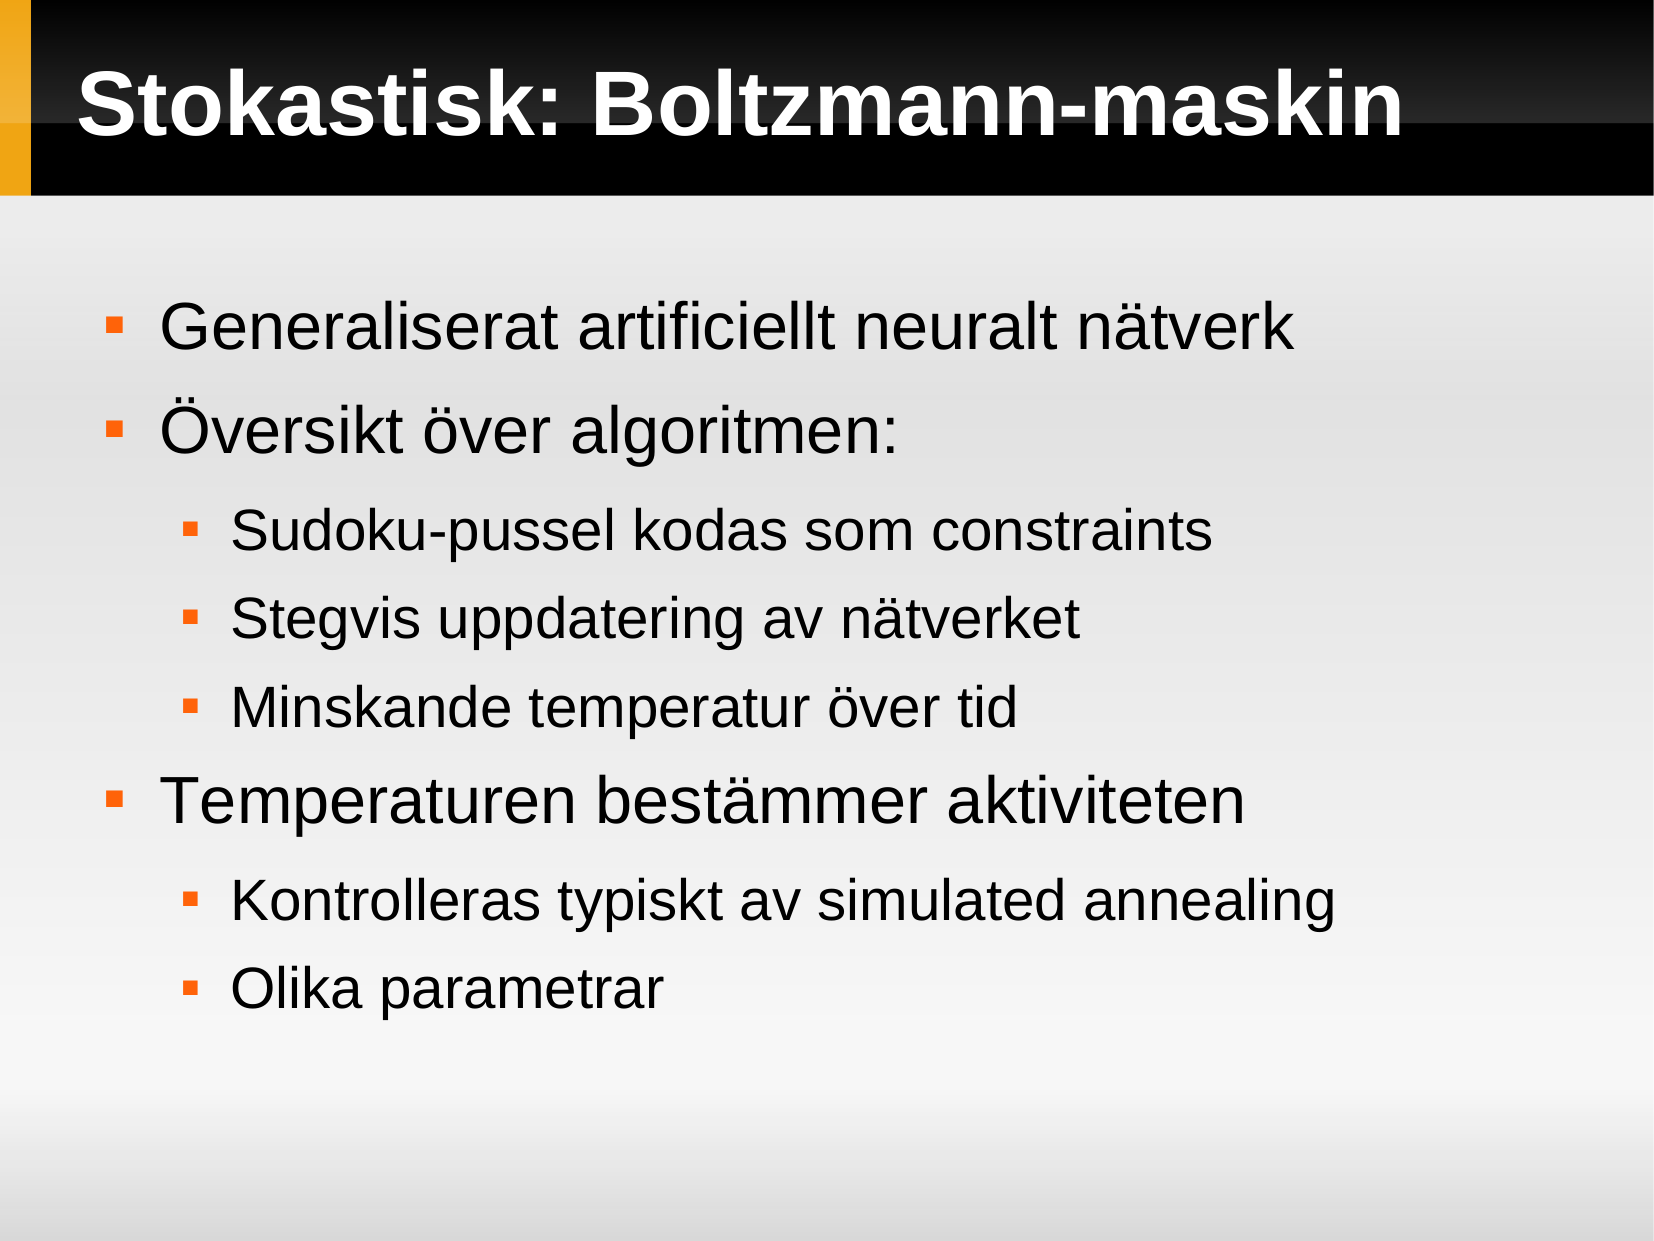

# Stokastisk: Boltzmann-maskin
Generaliserat artificiellt neuralt nätverk
Översikt över algoritmen:
Sudoku-pussel kodas som constraints
Stegvis uppdatering av nätverket
Minskande temperatur över tid
Temperaturen bestämmer aktiviteten
Kontrolleras typiskt av simulated annealing
Olika parametrar